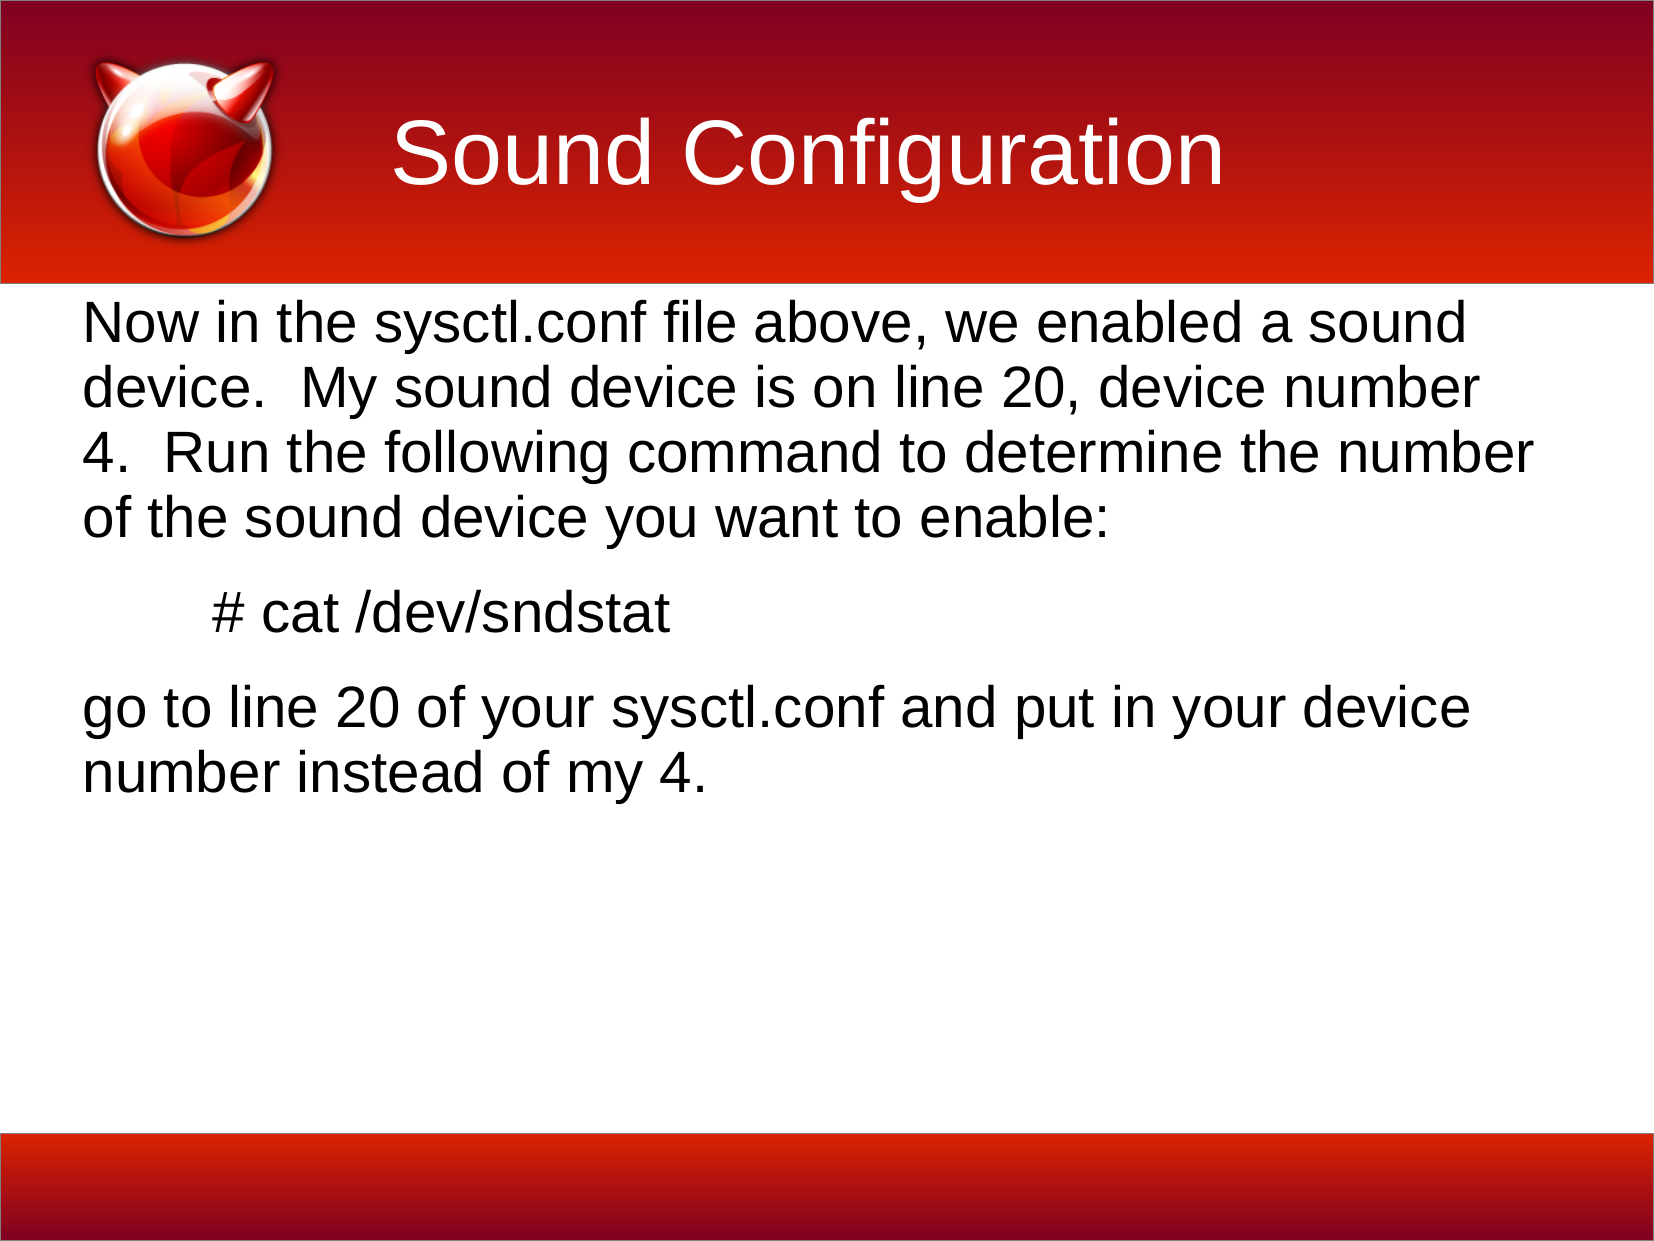

# Sound Configuration
Now in the sysctl.conf file above, we enabled a sound device. My sound device is on line 20, device number 4. Run the following command to determine the number of the sound device you want to enable:
 # cat /dev/sndstat
go to line 20 of your sysctl.conf and put in your device number instead of my 4.